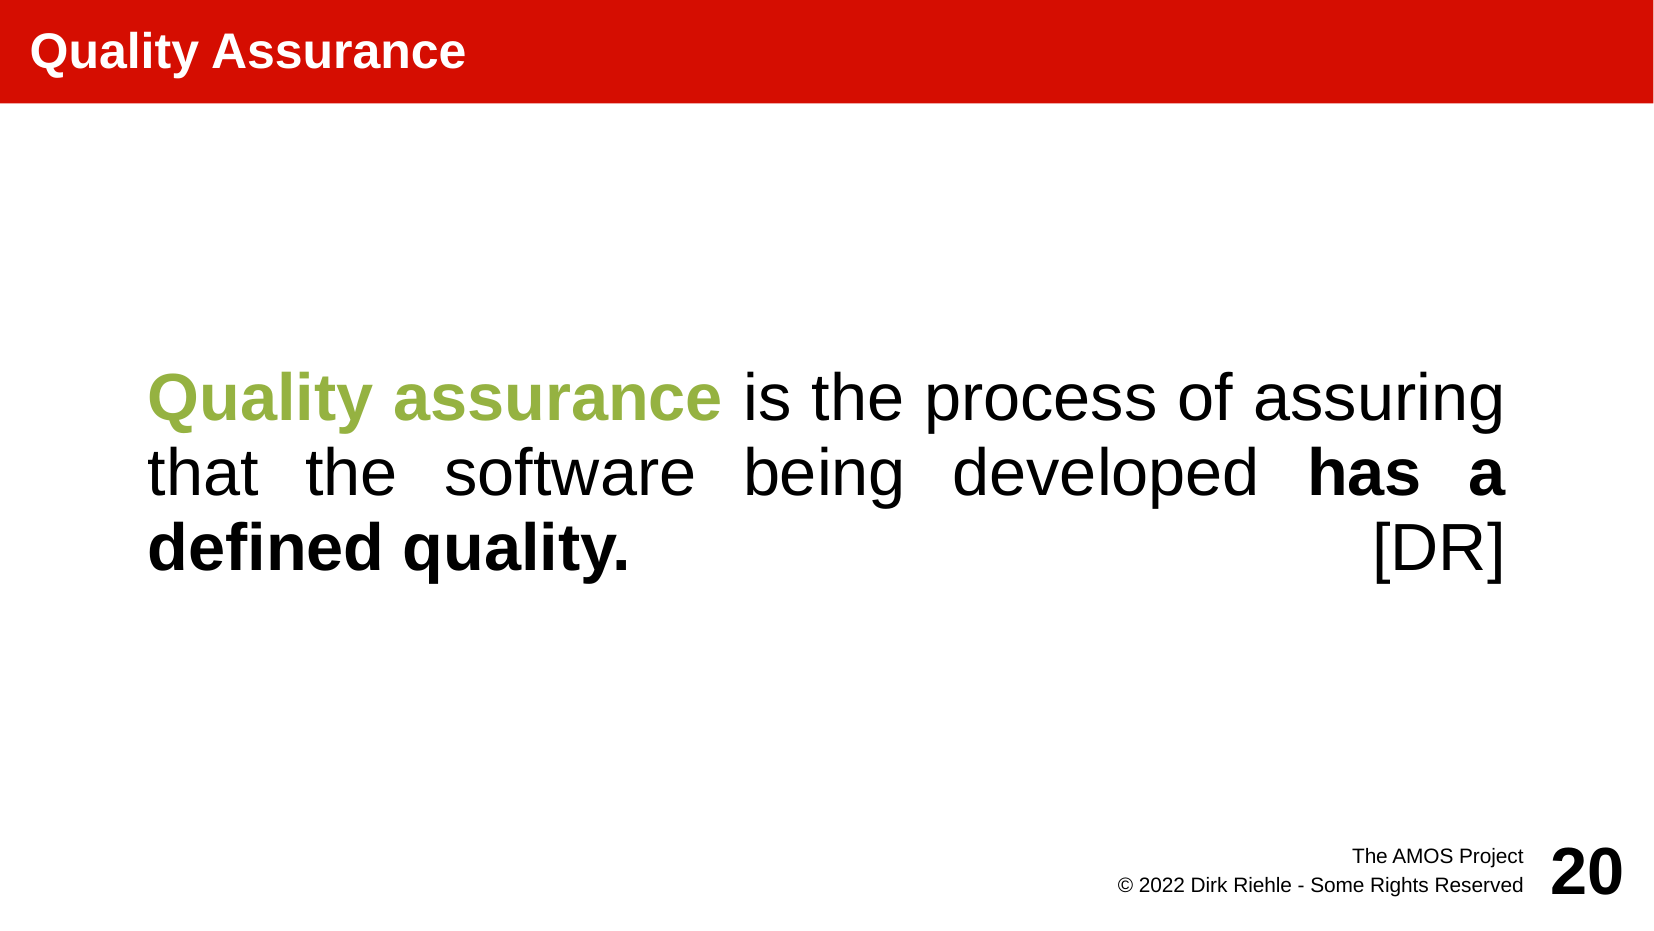

# Quality Assurance
Quality assurance is the process of assuring that the software being developed has a defined quality.	[DR]
The AMOS Project
20
© 2022 Dirk Riehle - Some Rights Reserved